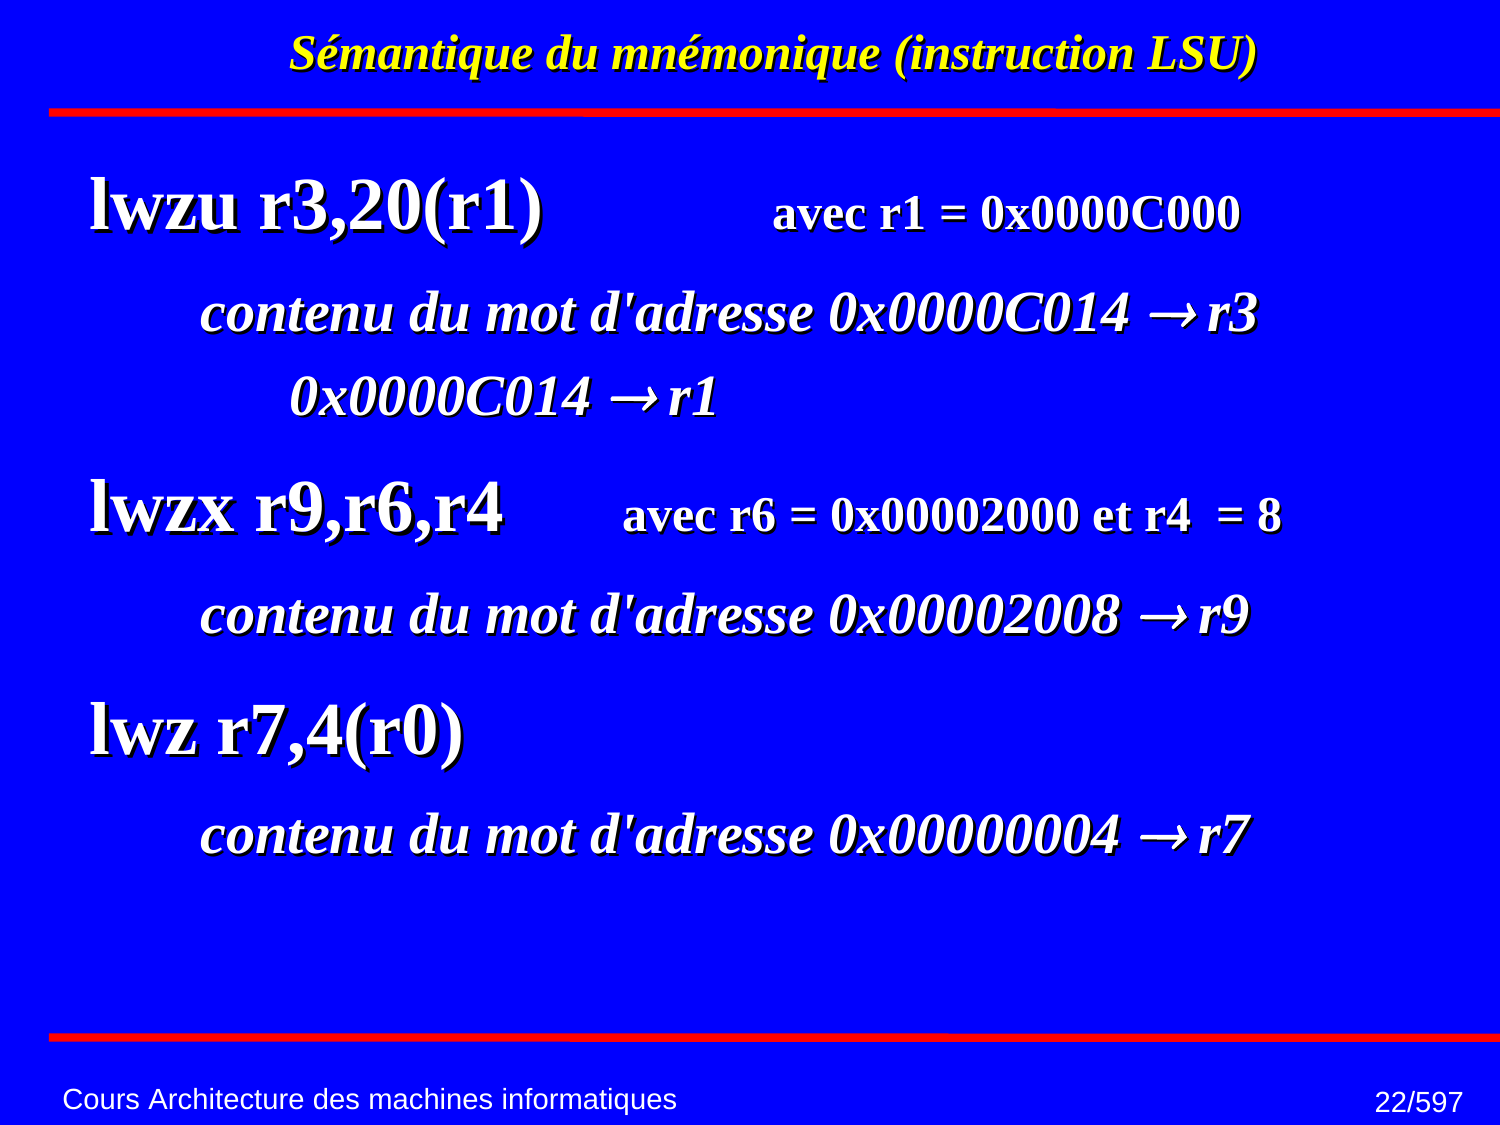

# Sémantique du mnémonique (instruction LSU)
lwzu r3,20(r1)	 avec r1 = 0x0000C000
contenu du mot d'adresse 0x0000C014  r3
 0x0000C014  r1
lwzx r9,r6,r4	 avec r6 = 0x00002000 et r4 = 8
contenu du mot d'adresse 0x00002008  r9
lwz r7,4(r0)
contenu du mot d'adresse 0x00000004  r7